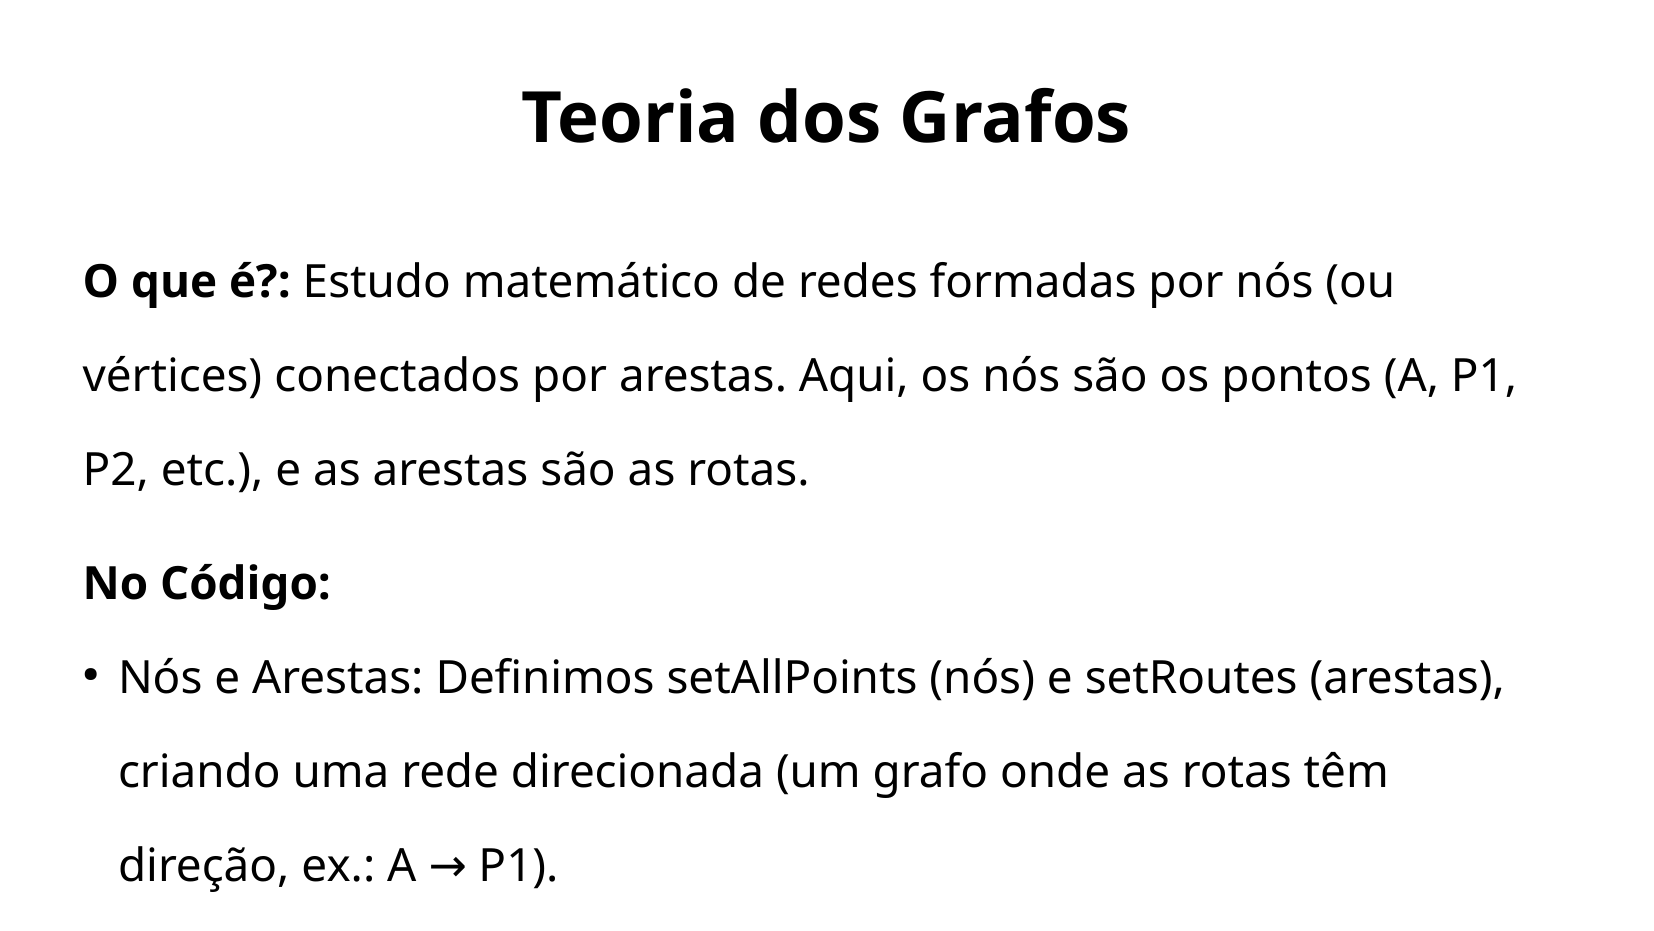

# Teoria dos Grafos
O que é?: Estudo matemático de redes formadas por nós (ou vértices) conectados por arestas. Aqui, os nós são os pontos (A, P1, P2, etc.), e as arestas são as rotas.
No Código:
Nós e Arestas: Definimos setAllPoints (nós) e setRoutes (arestas), criando uma rede direcionada (um grafo onde as rotas têm direção, ex.: A → P1).